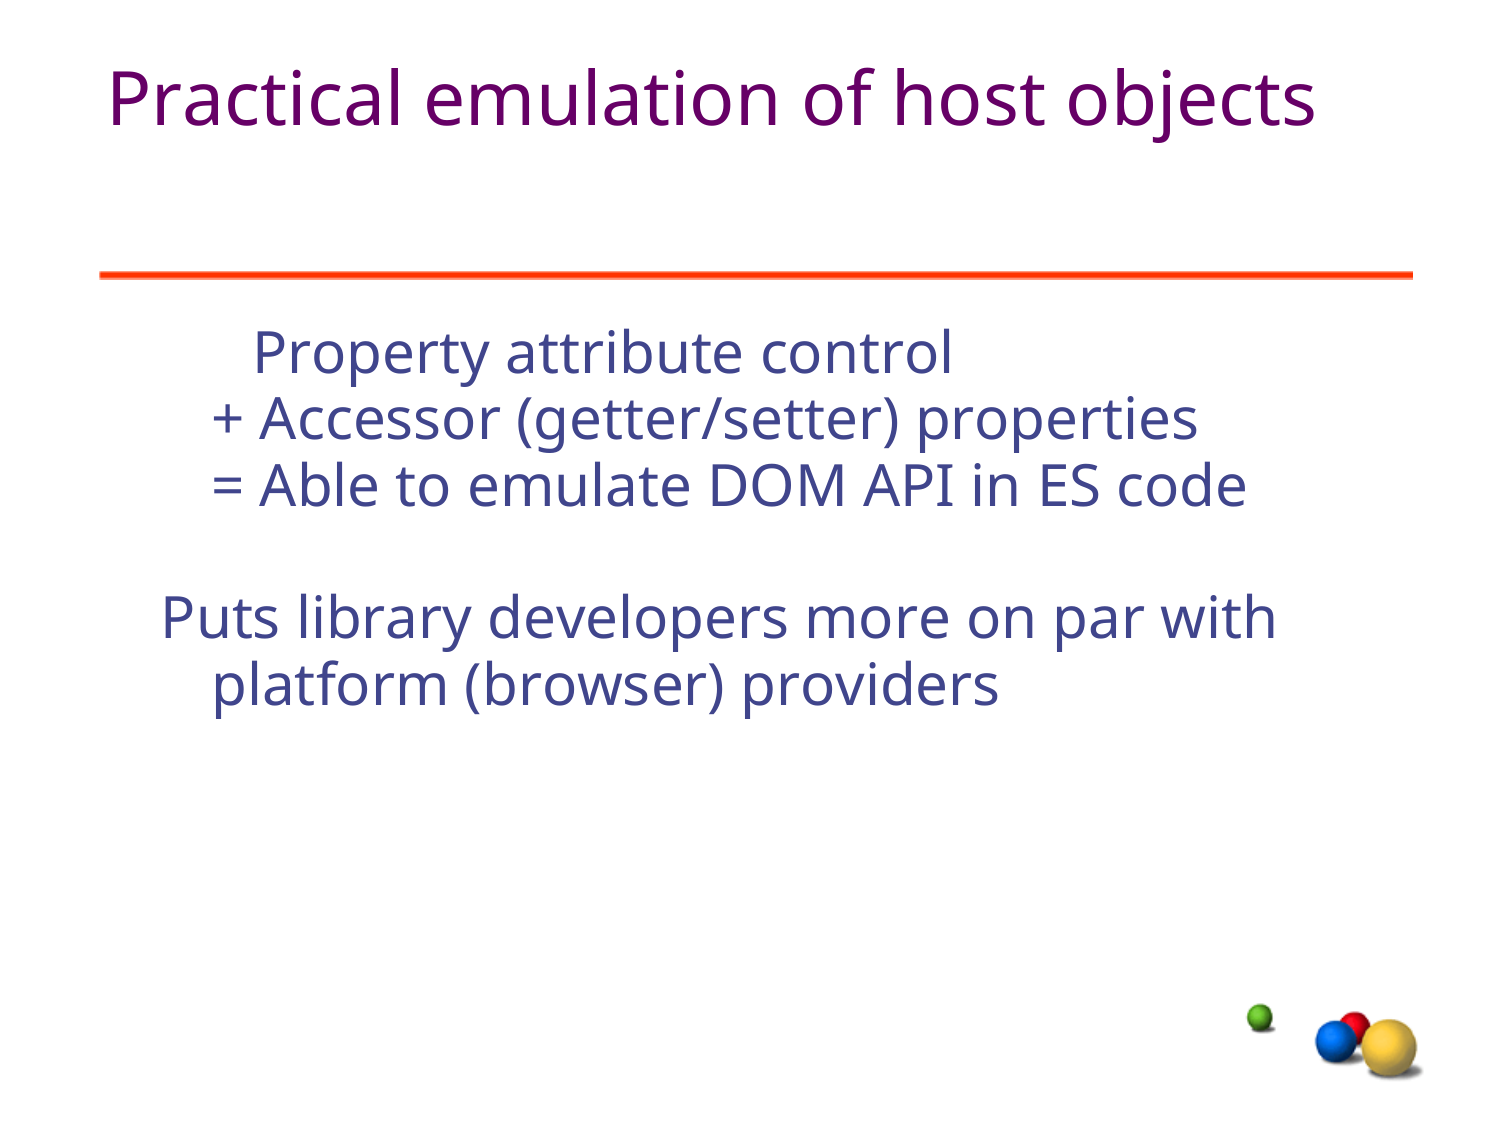

# Practical emulation of host objects
    Property attribute control
+ Accessor (getter/setter) properties
= Able to emulate DOM API in ES code
Puts library developers more on par with platform (browser) providers